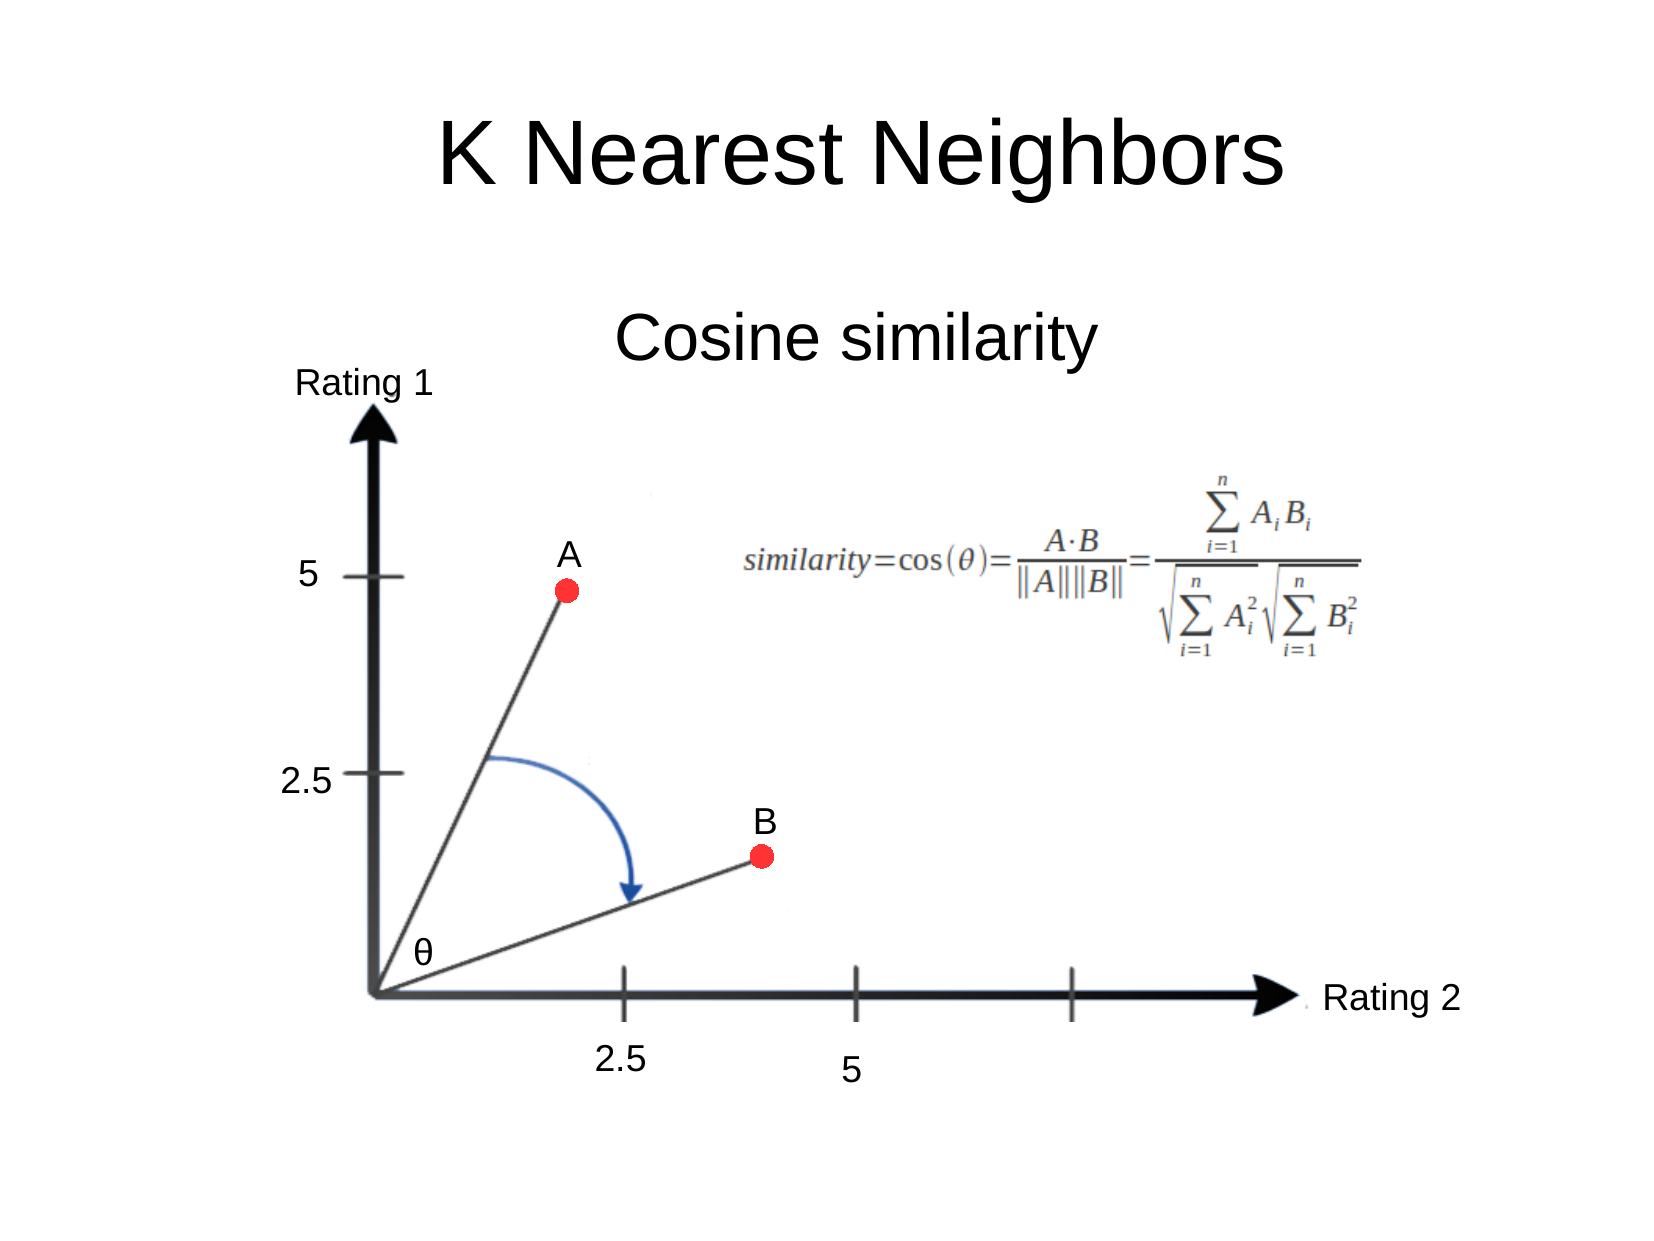

# K Nearest Neighbors
Cosine similarity
Rating 1
A
5
2.5
B
θ
Rating 2
2.5
5